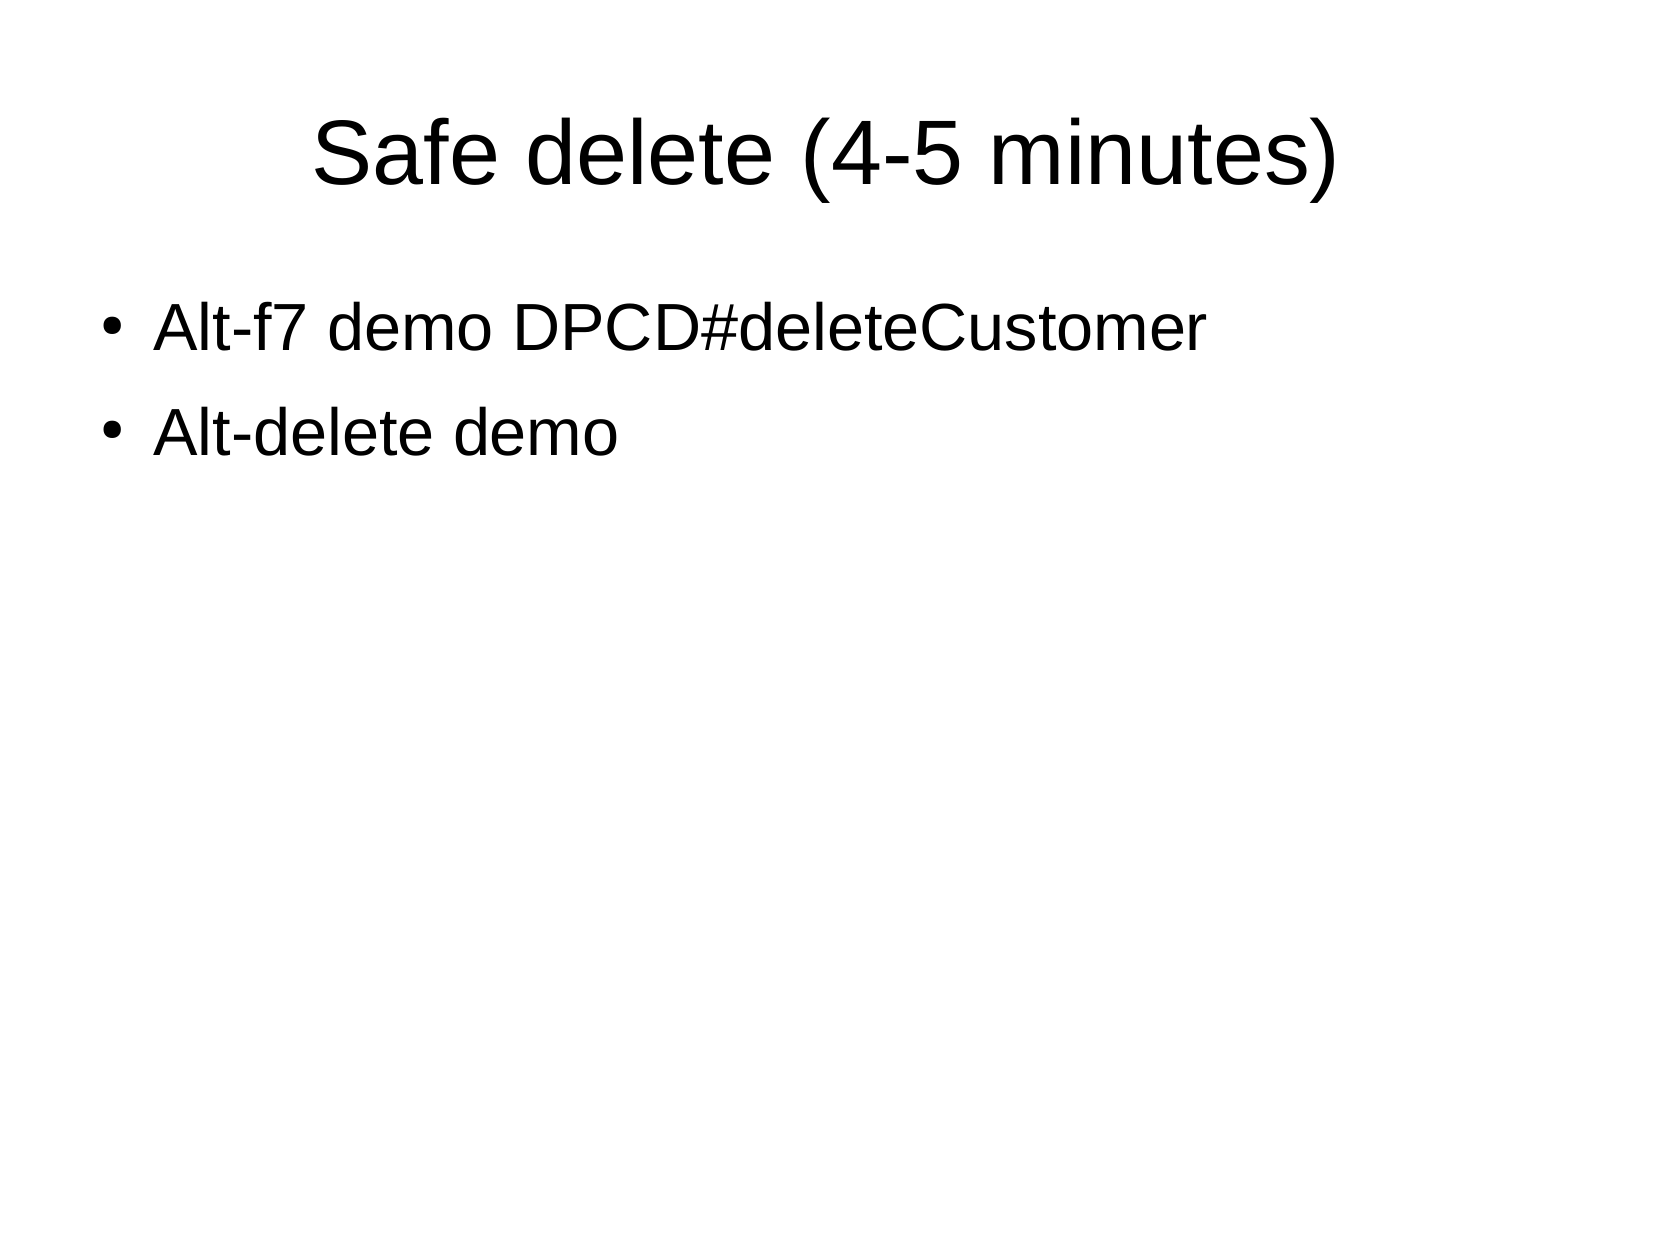

# Safe delete (4-5 minutes)
Alt-f7 demo DPCD#deleteCustomer
Alt-delete demo